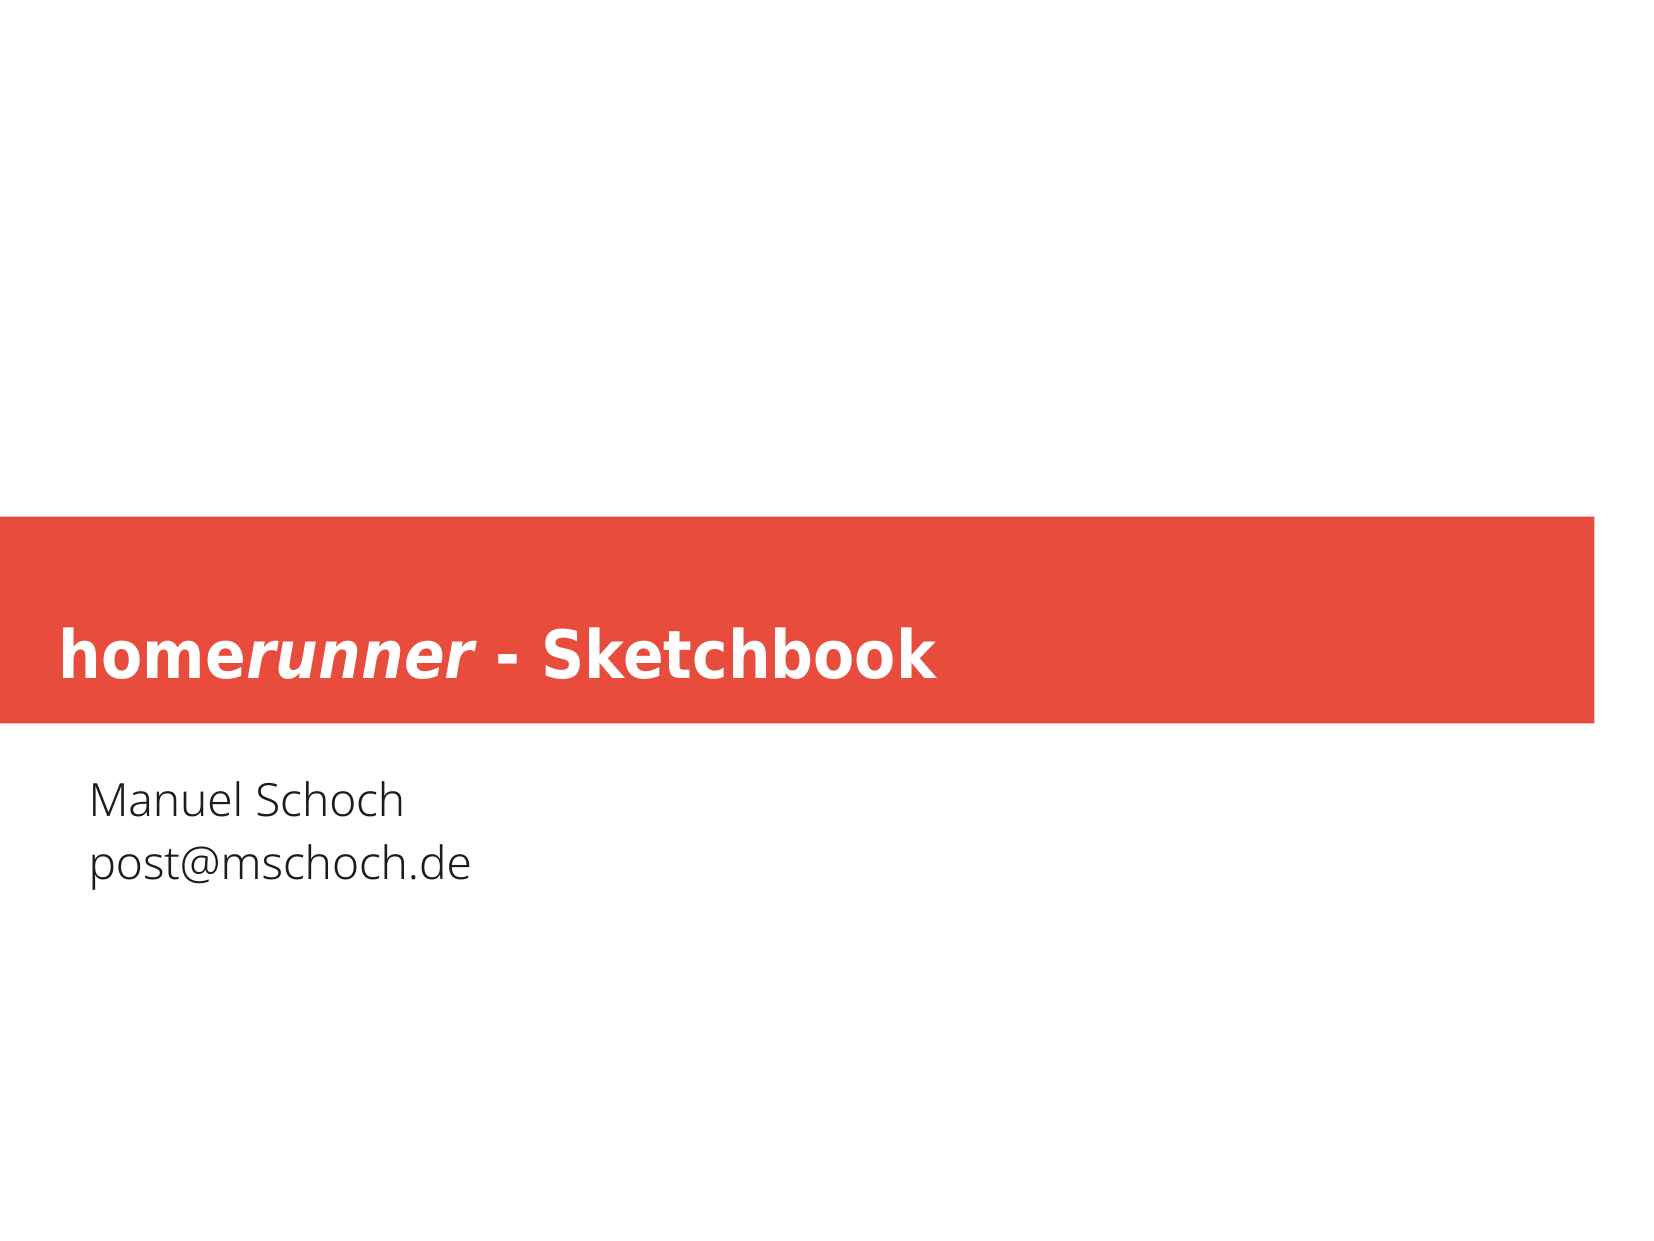

# homerunner - Sketchbook
Manuel Schoch
post@mschoch.de